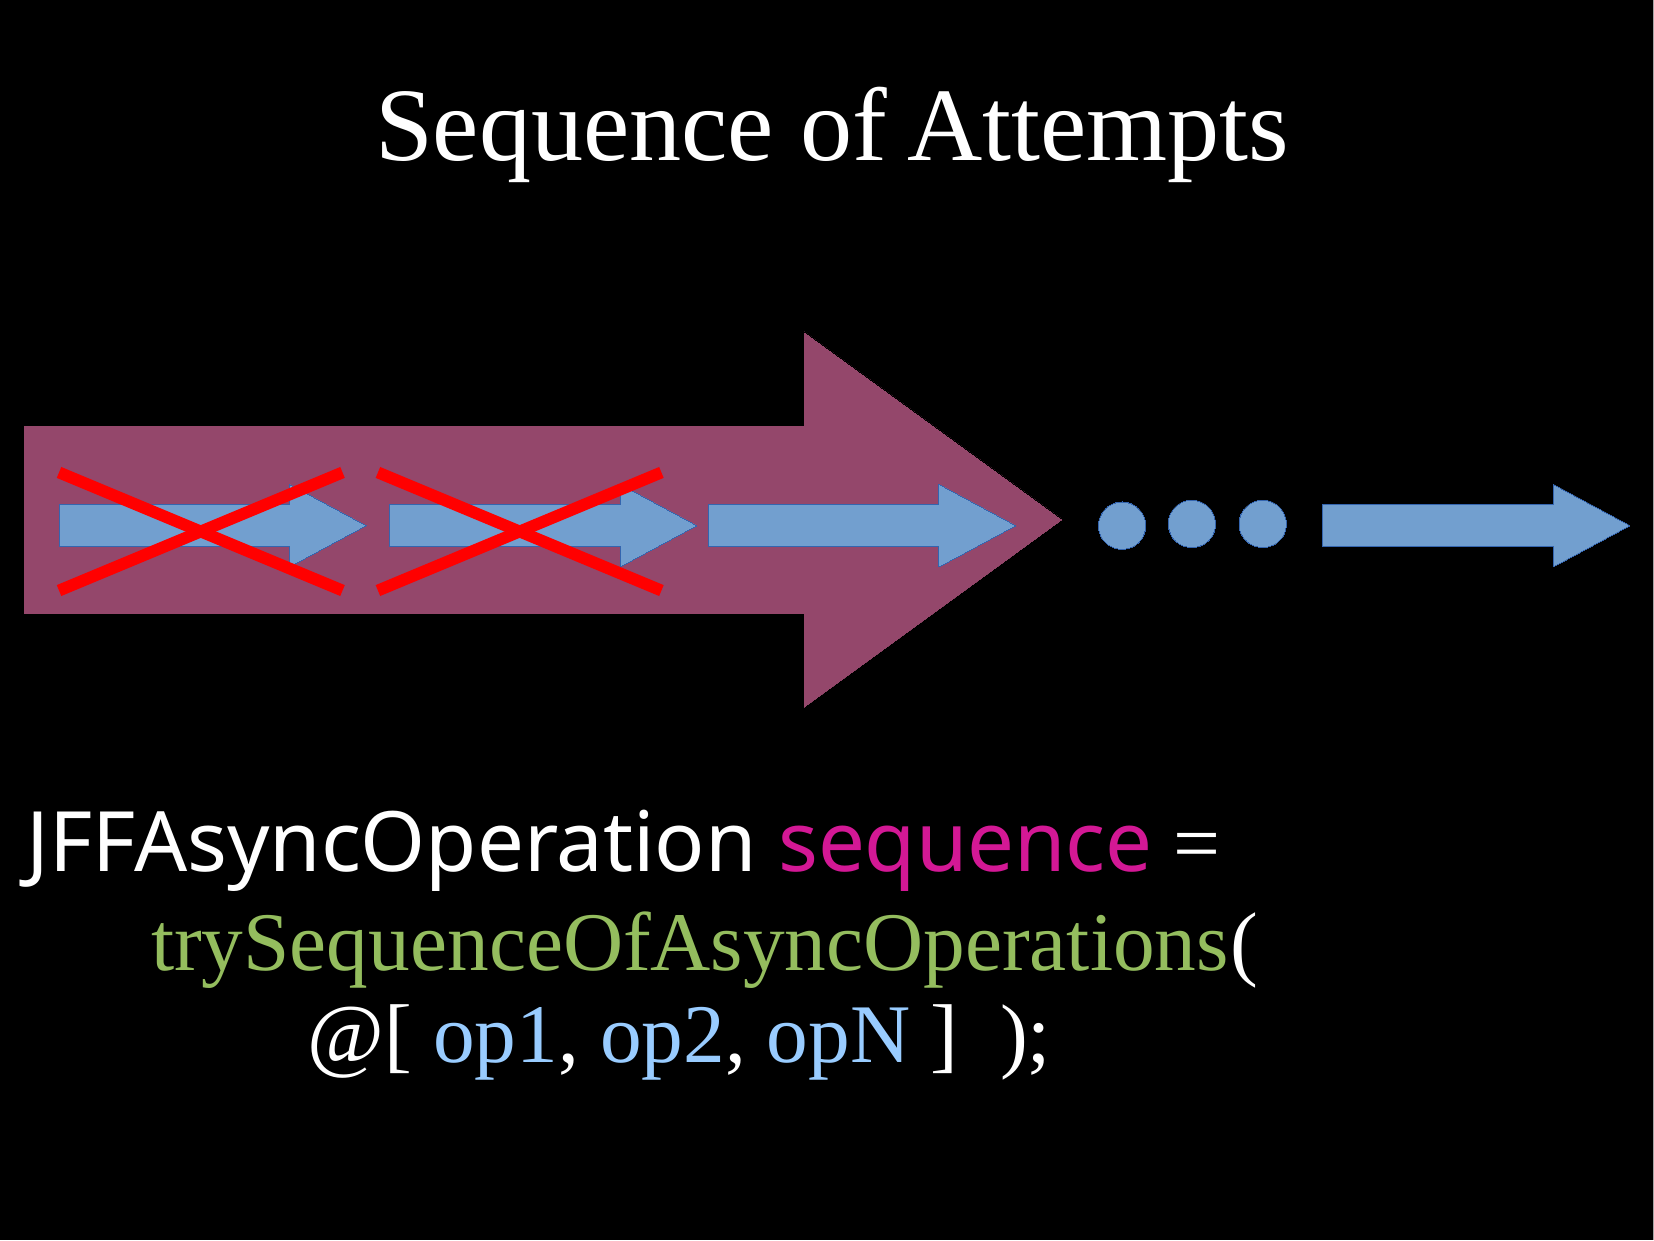

Sequence of Attempts
JFFAsyncOperation sequence =
 trySequenceOfAsyncOperations(
	 @[ op1, op2, opN ] );